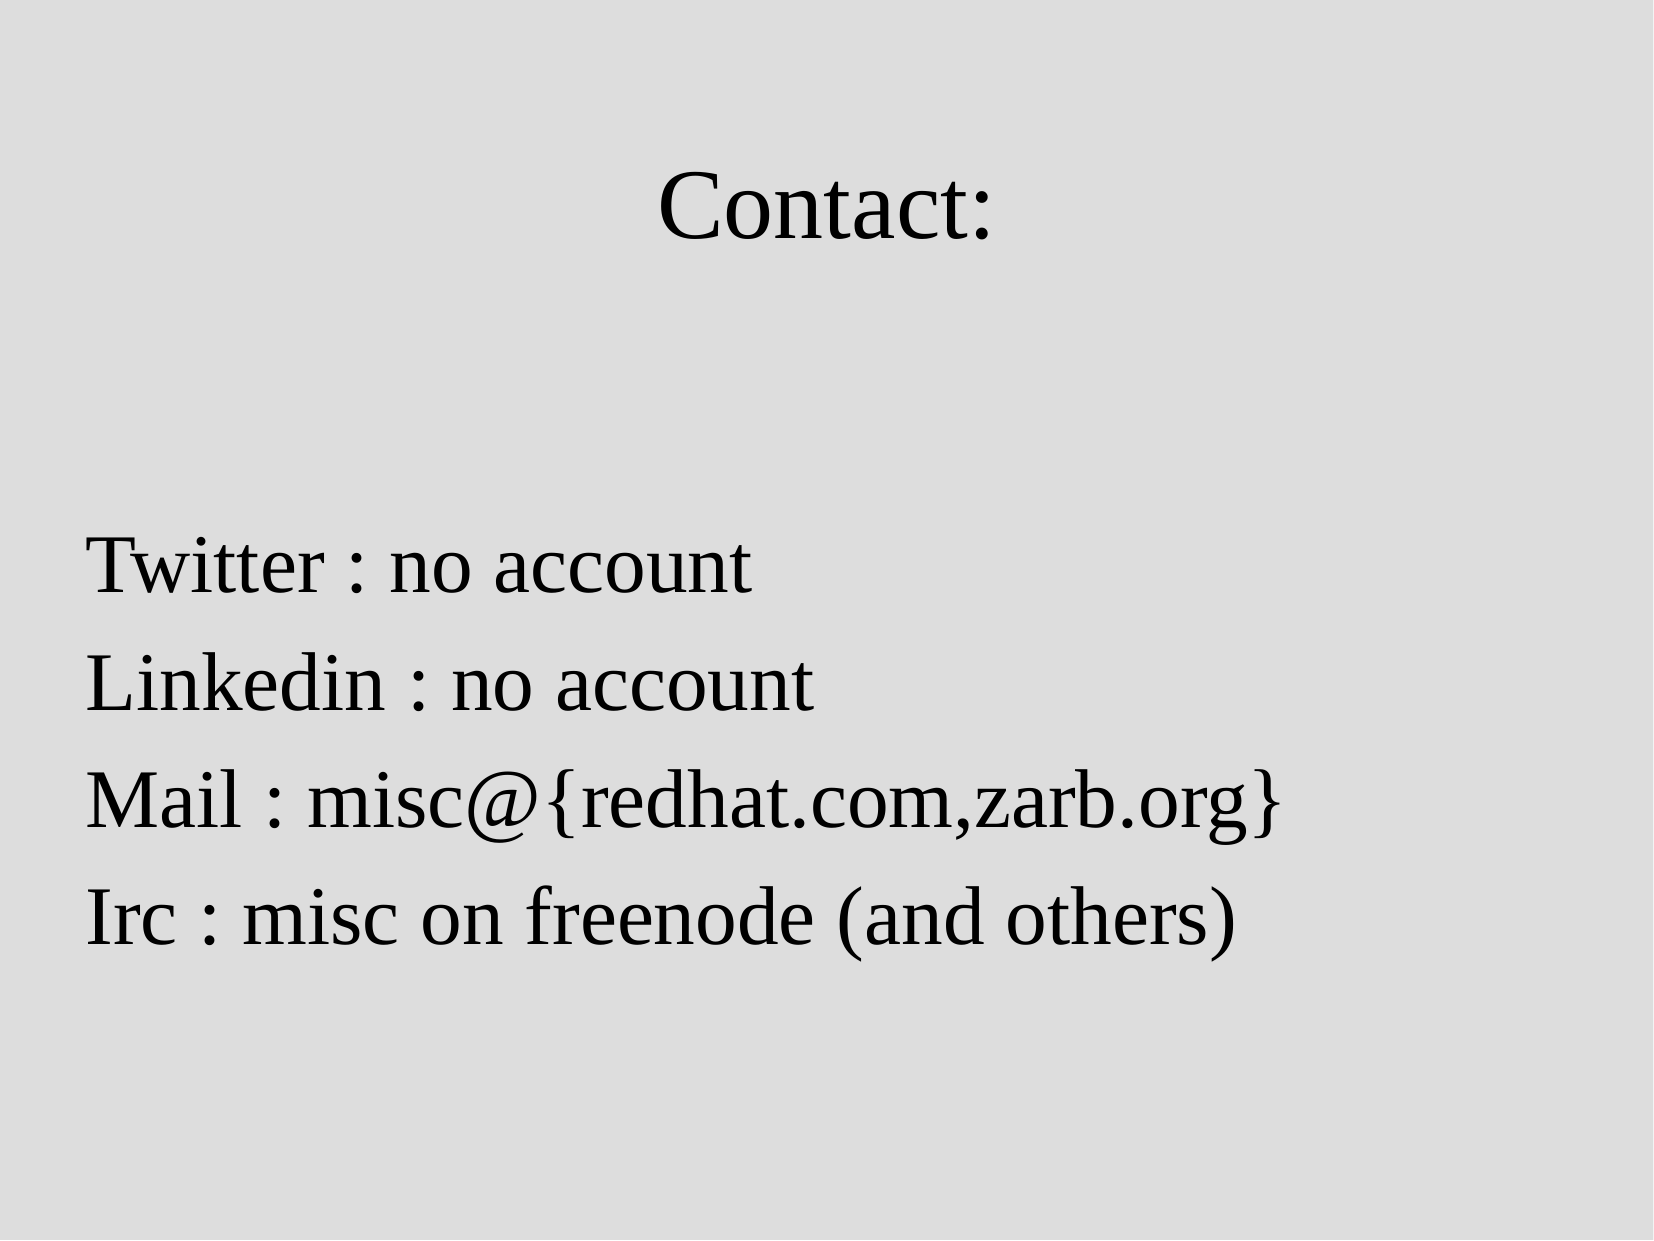

#
Contact:
Twitter : no account
Linkedin : no account
Mail : misc@{redhat.com,zarb.org}
Irc : misc on freenode (and others)